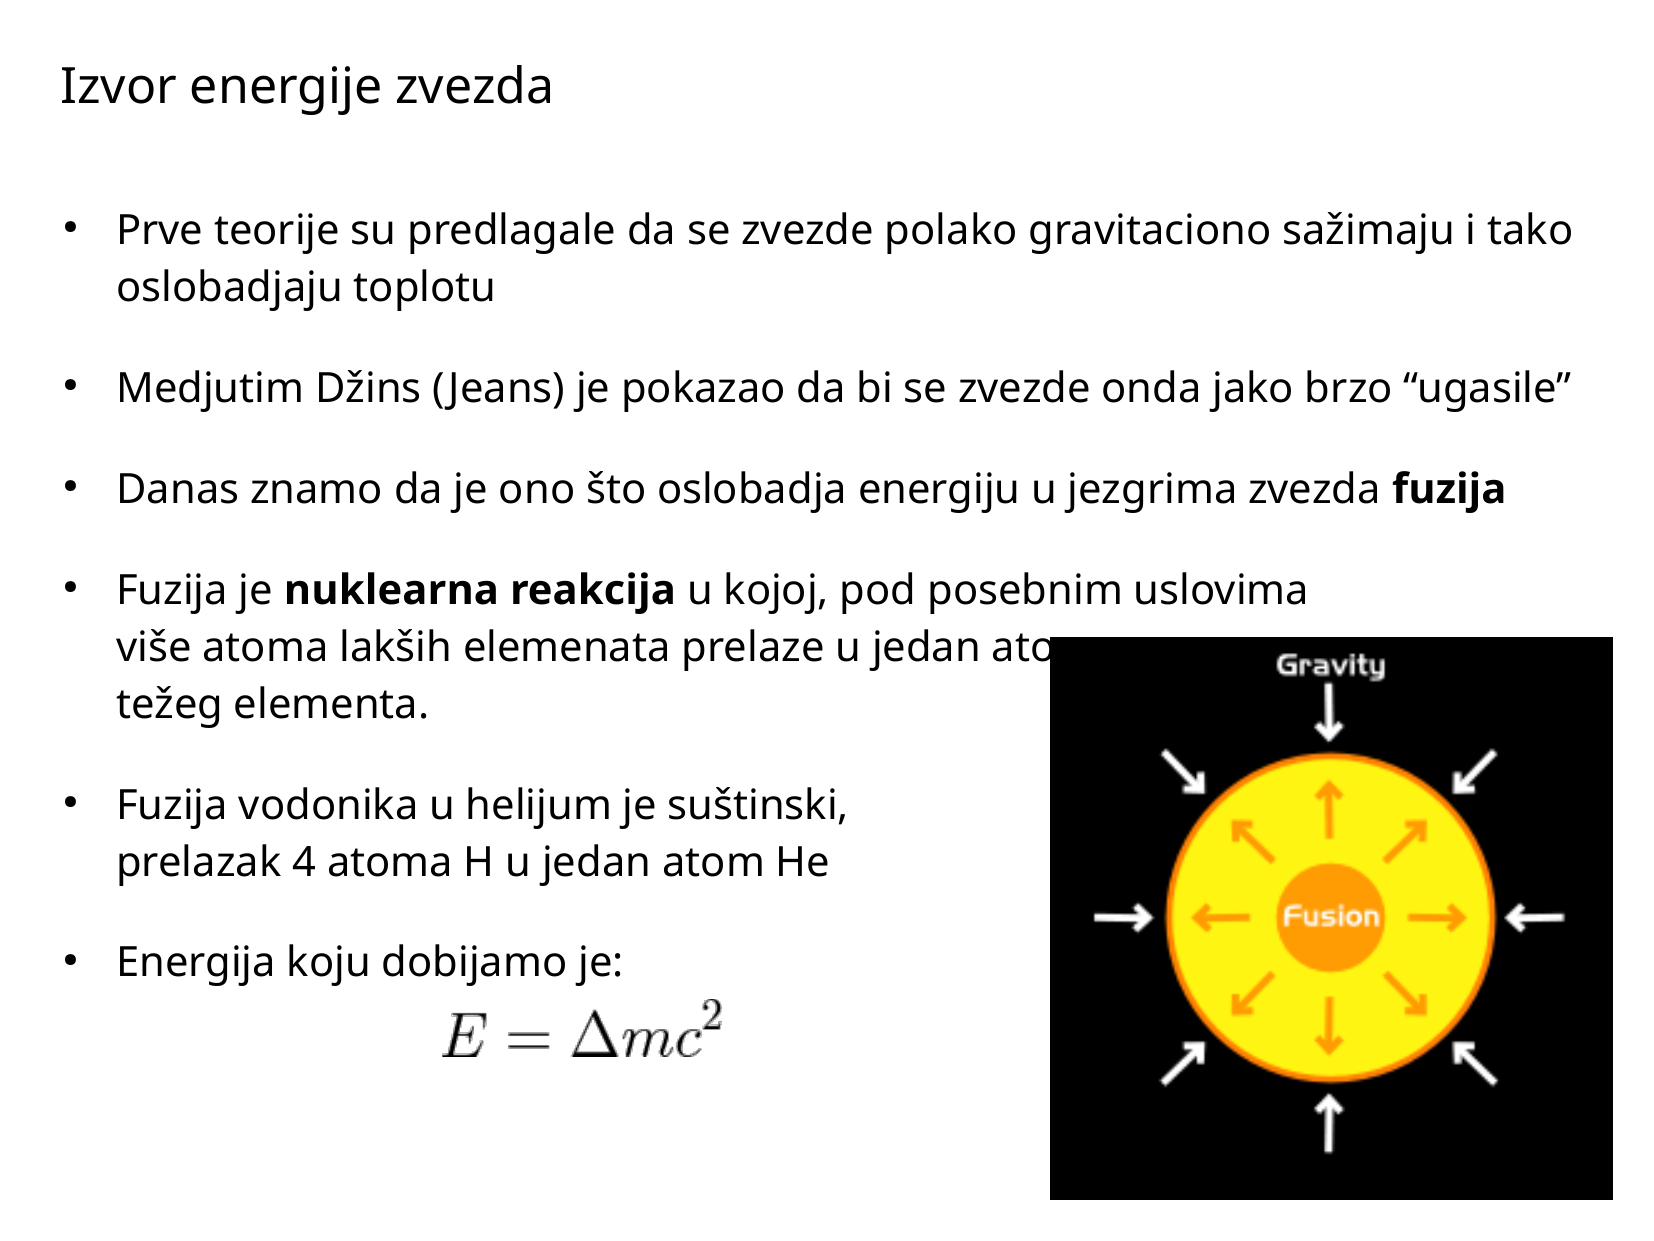

# Izvor energije zvezda
Prve teorije su predlagale da se zvezde polako gravitaciono sažimaju i tako oslobadjaju toplotu
Medjutim Džins (Jeans) je pokazao da bi se zvezde onda jako brzo “ugasile”
Danas znamo da je ono što oslobadja energiju u jezgrima zvezda fuzija
Fuzija je nuklearna reakcija u kojoj, pod posebnim uslovima
više atoma lakših elemenata prelaze u jedan atom
težeg elementa.
Fuzija vodonika u helijum je suštinski,
prelazak 4 atoma H u jedan atom He
Energija koju dobijamo je: